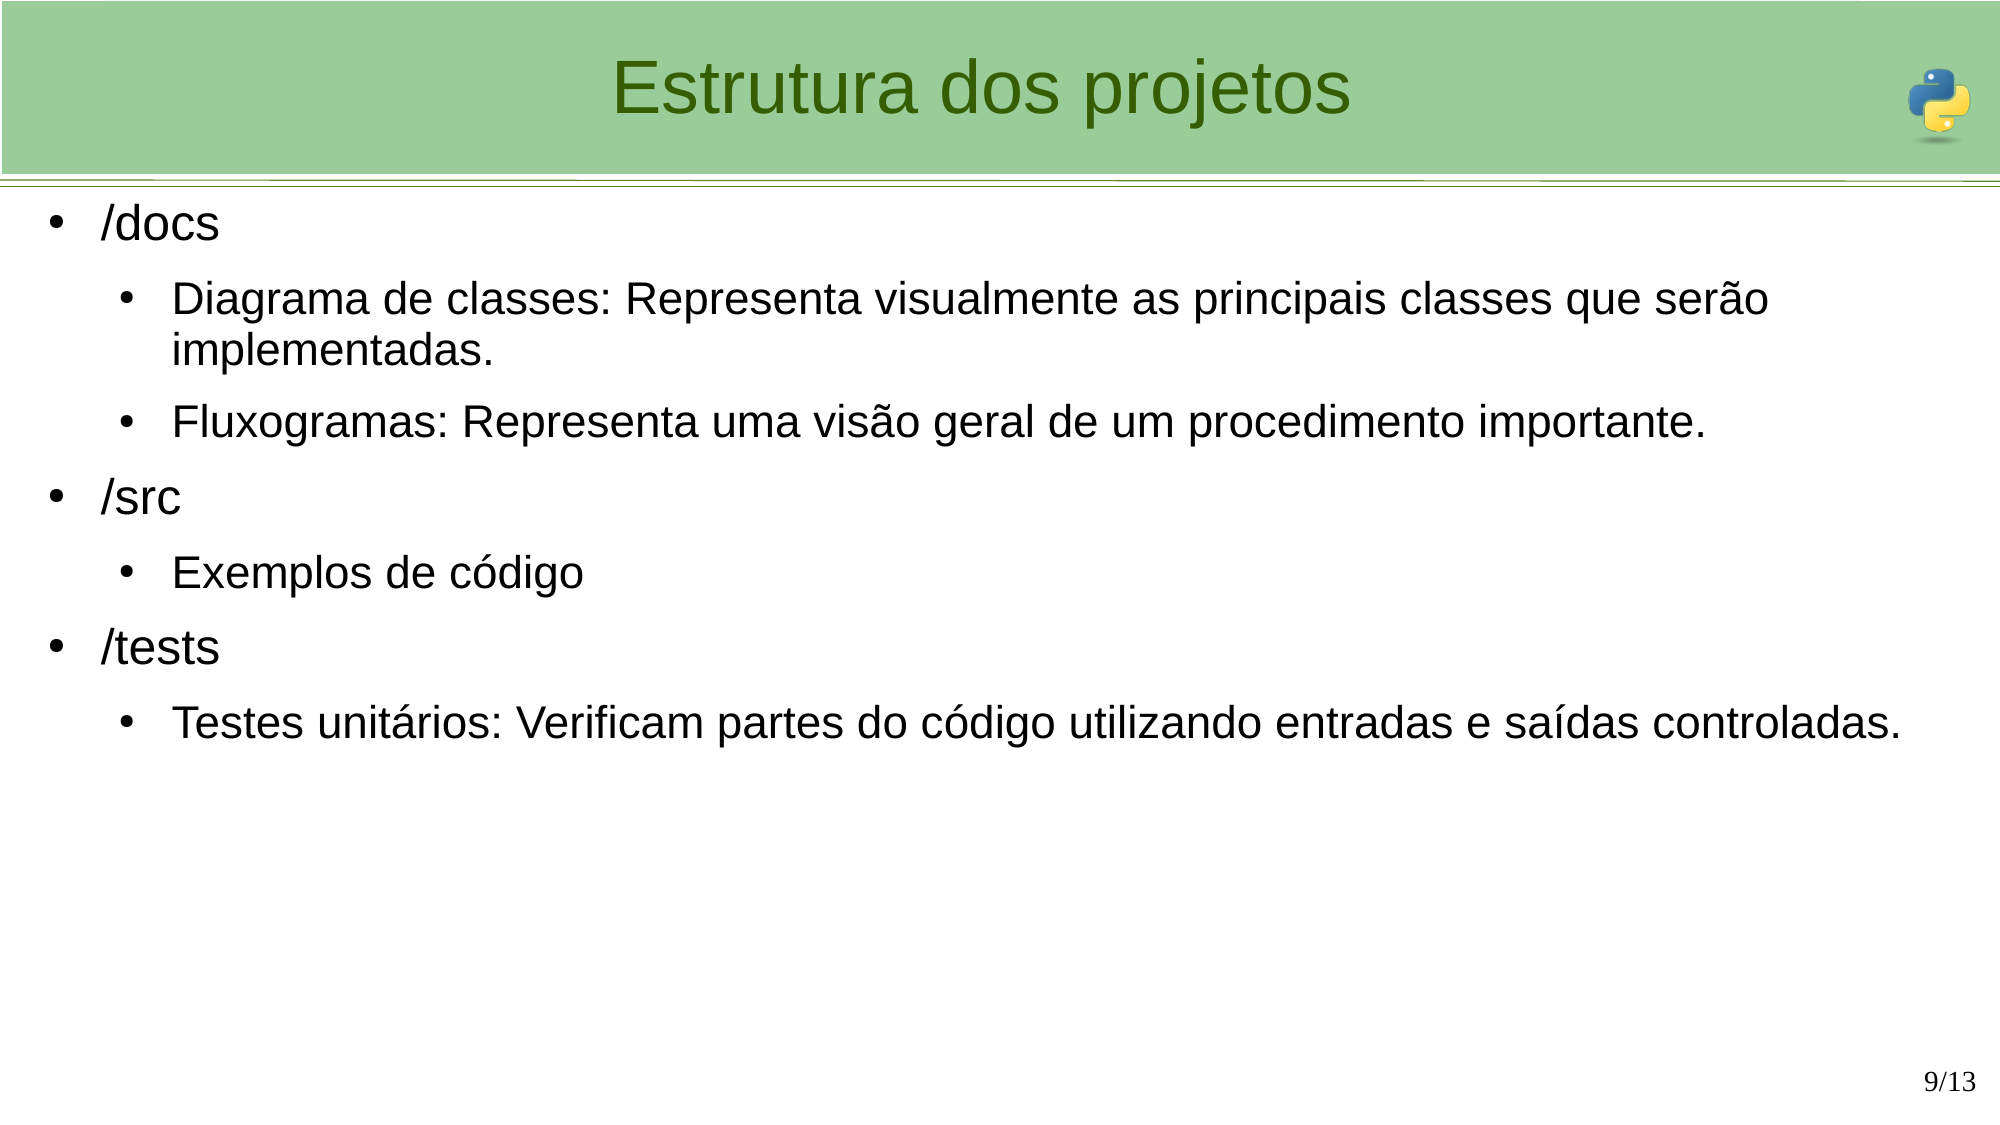

# Estrutura dos projetos
/docs
Diagrama de classes: Representa visualmente as principais classes que serão implementadas.
Fluxogramas: Representa uma visão geral de um procedimento importante.
/src
Exemplos de código
/tests
Testes unitários: Verificam partes do código utilizando entradas e saídas controladas.
9